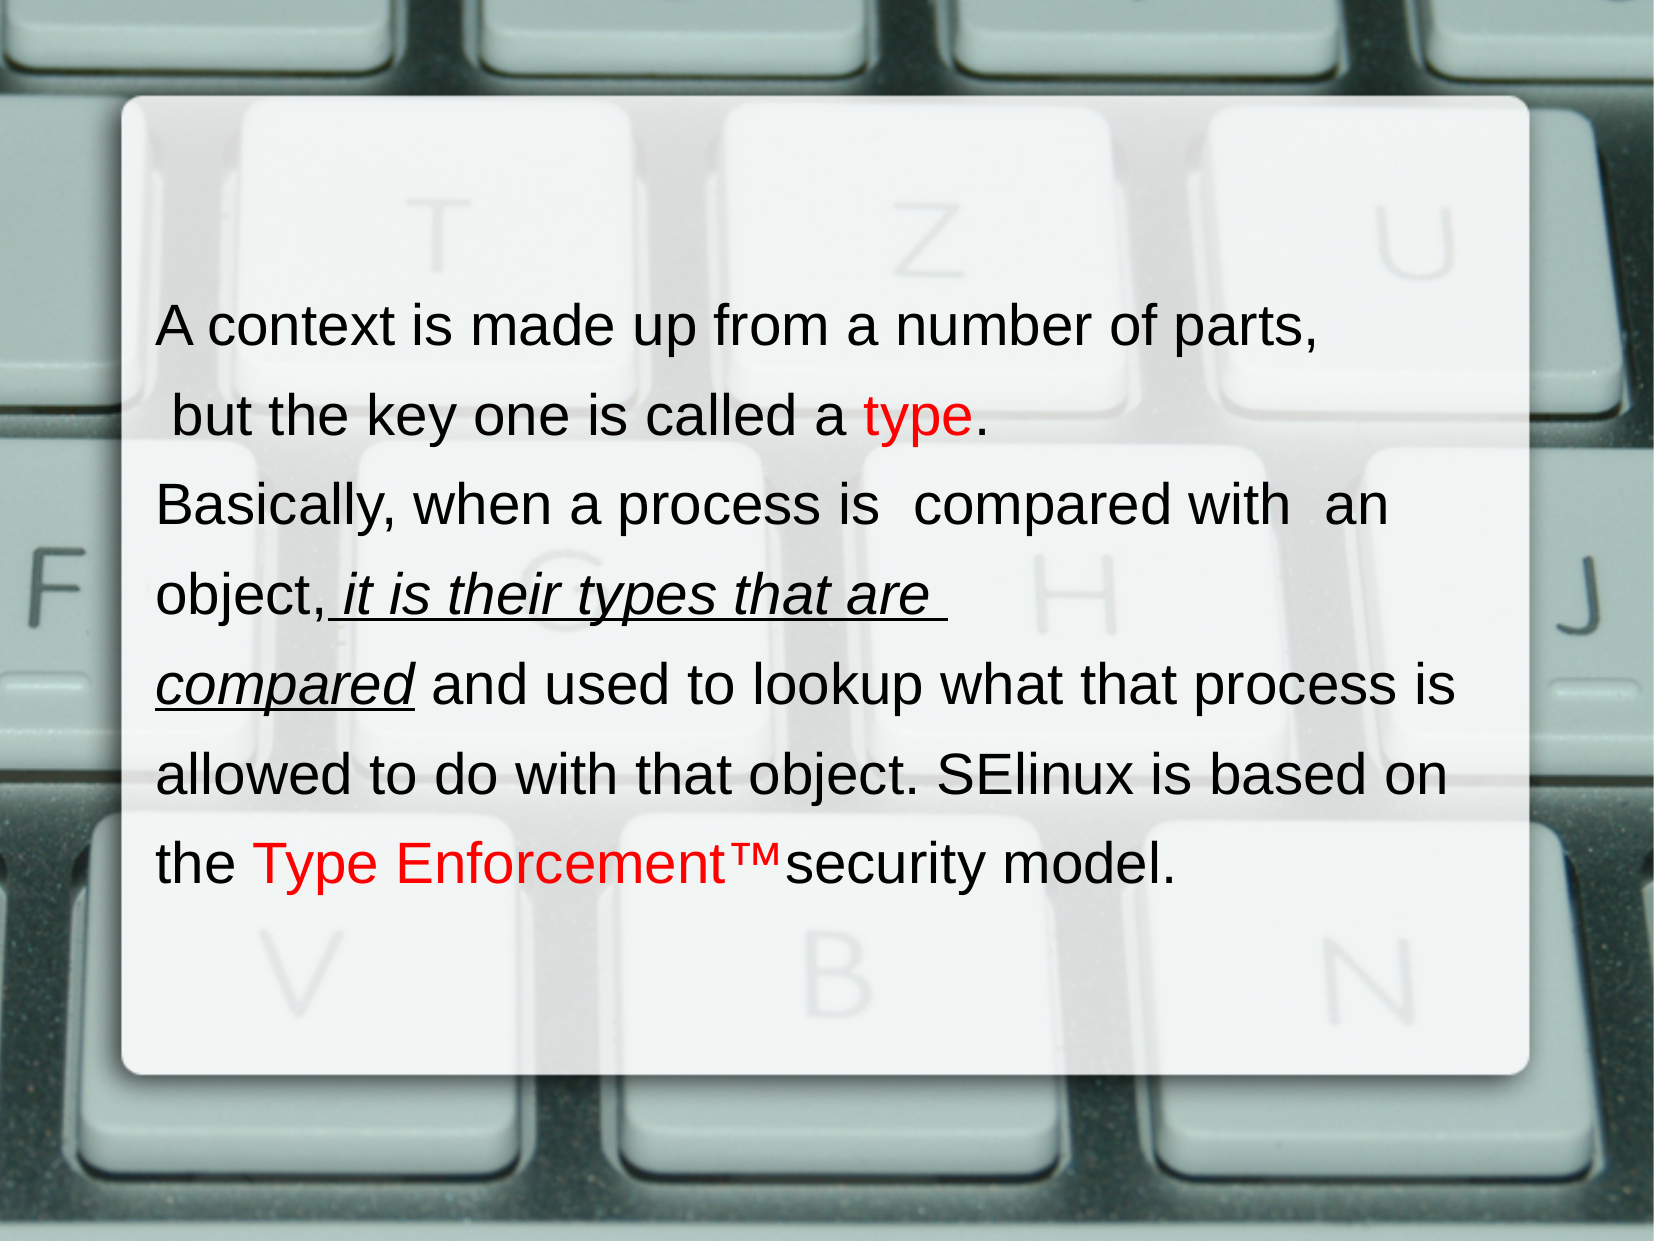

#
A context is made up from a number of parts,
 but the key one is called a type.
Basically, when a process is compared with an
object, it is their types that are
compared and used to lookup what that process is
allowed to do with that object. SElinux is based on
the Type Enforcement™security model.